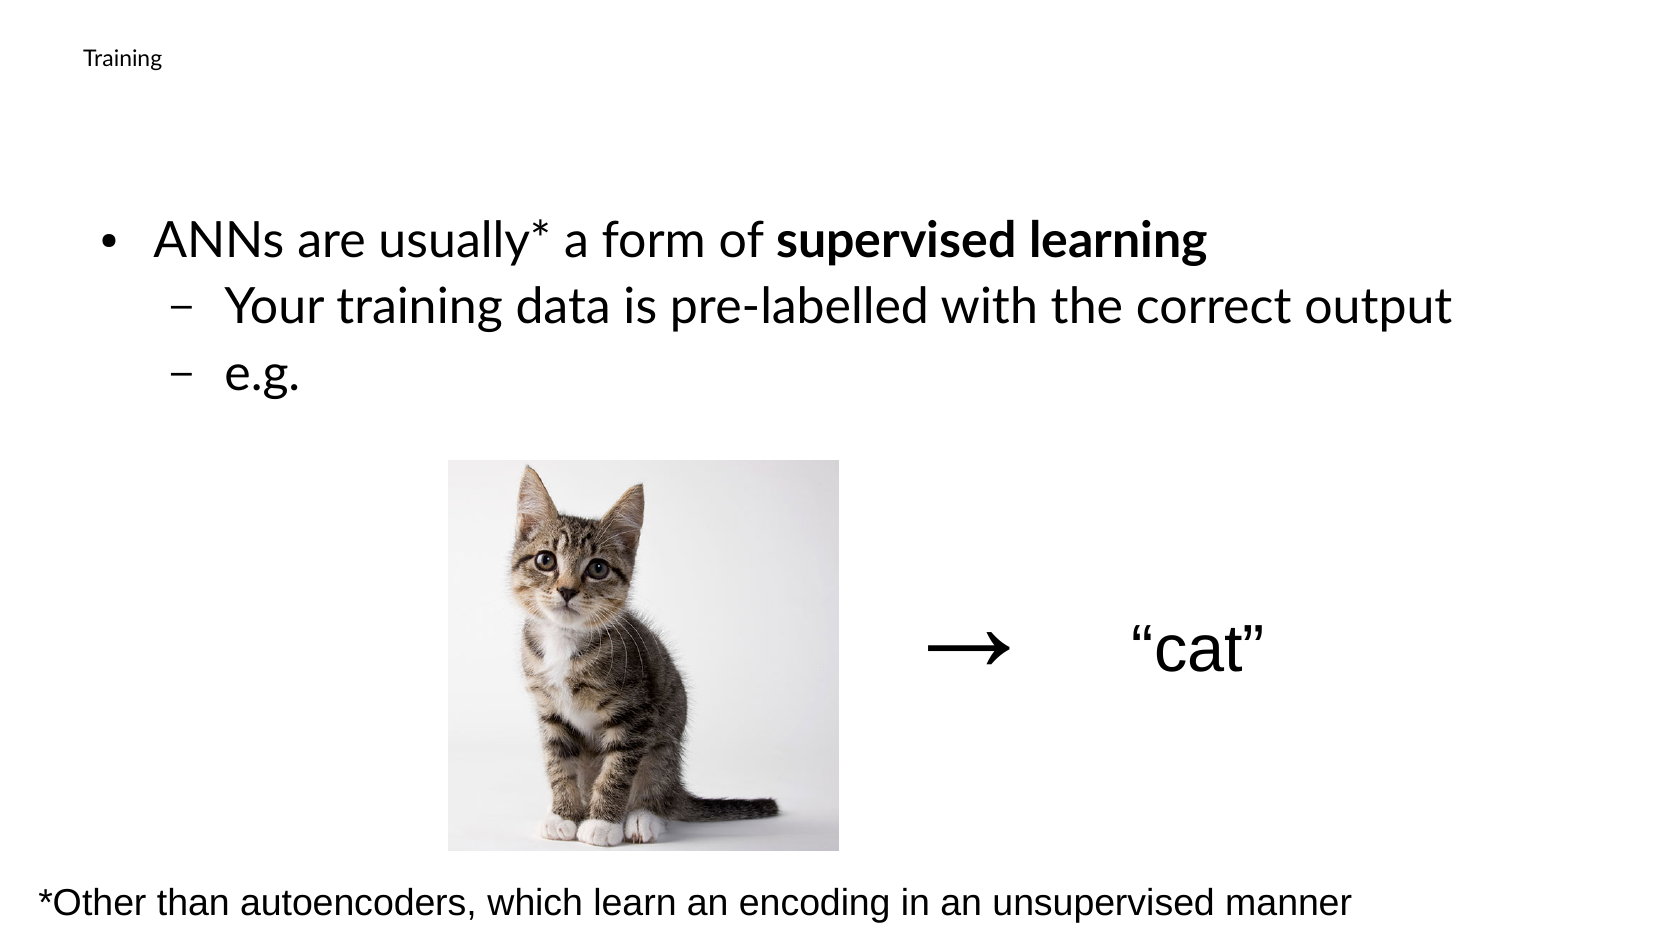

# Training
ANNs are usually* a form of supervised learning
Your training data is pre-labelled with the correct output
e.g.
→ “cat”
*Other than autoencoders, which learn an encoding in an unsupervised manner